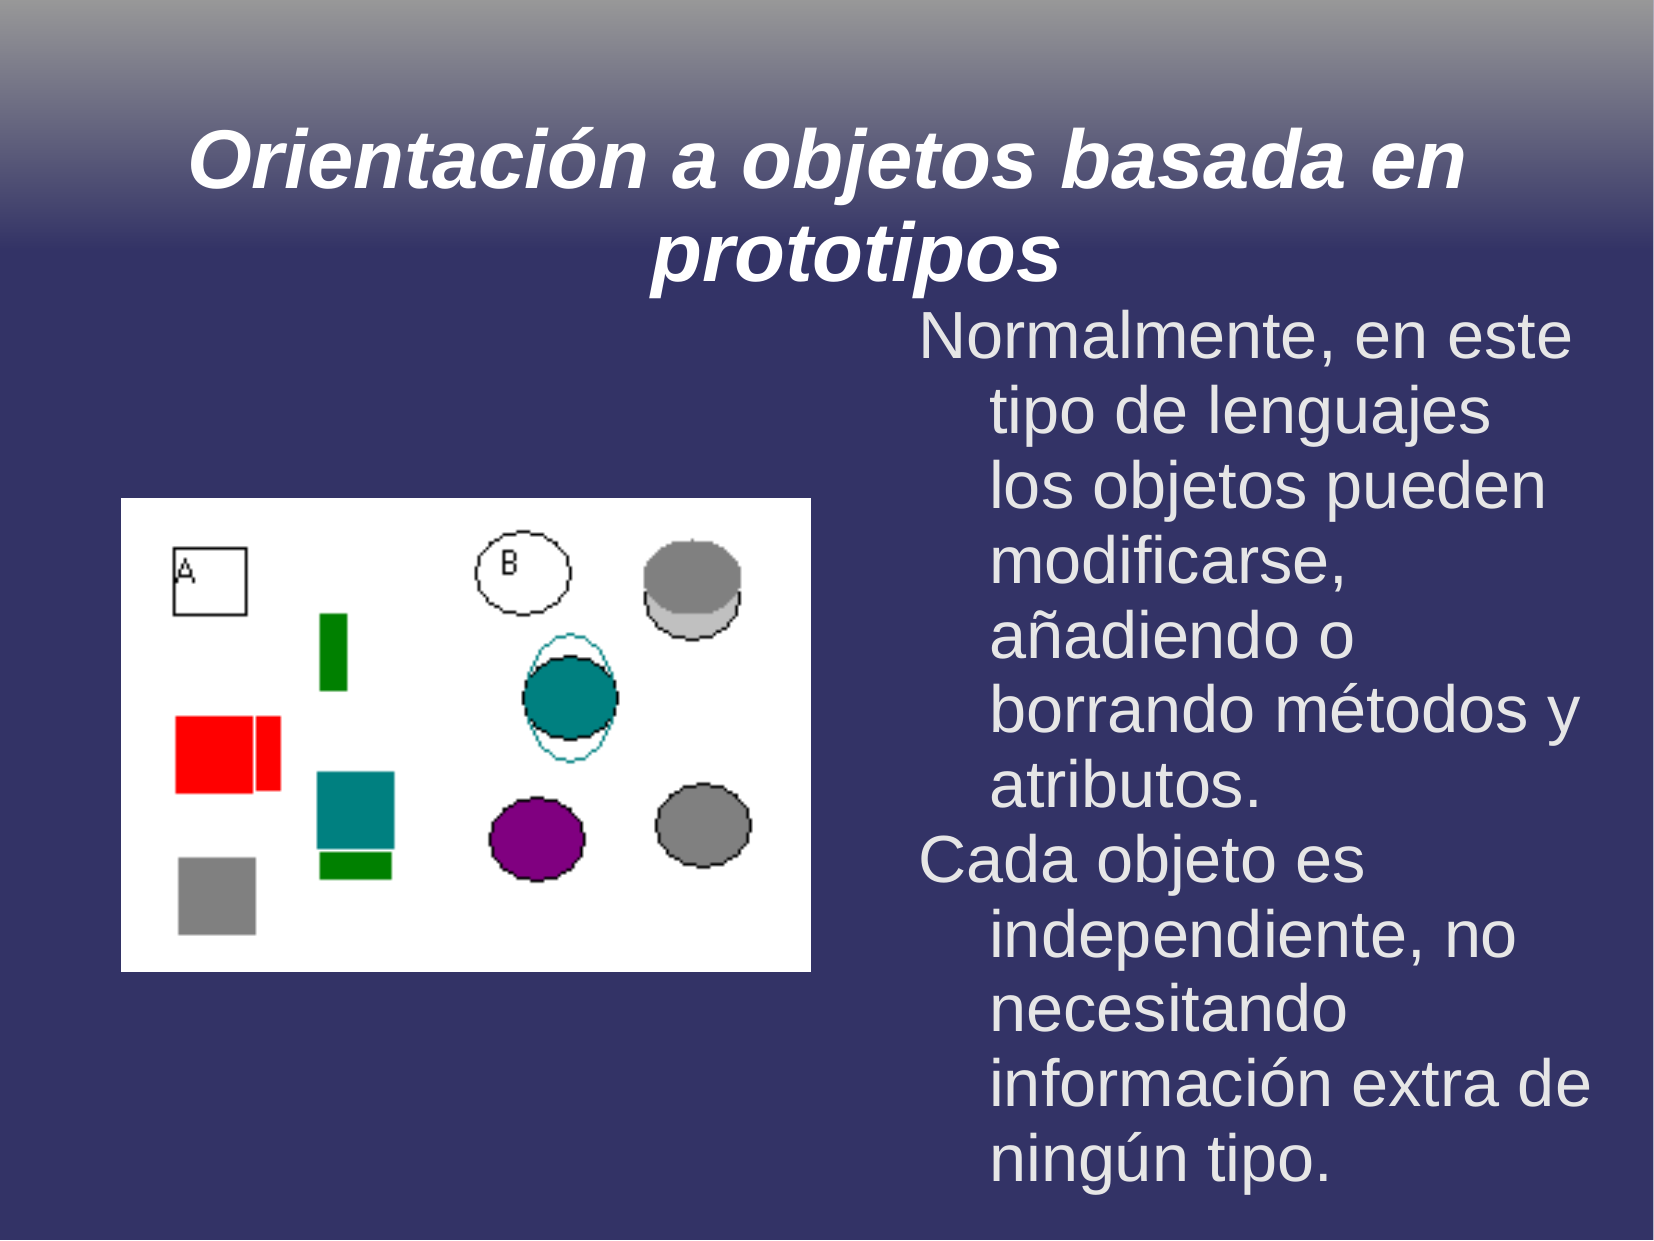

# Orientación a objetos basada en prototipos
Normalmente, en este tipo de lenguajes los objetos pueden modificarse, añadiendo o borrando métodos y atributos.
Cada objeto es independiente, no necesitando información extra de ningún tipo.